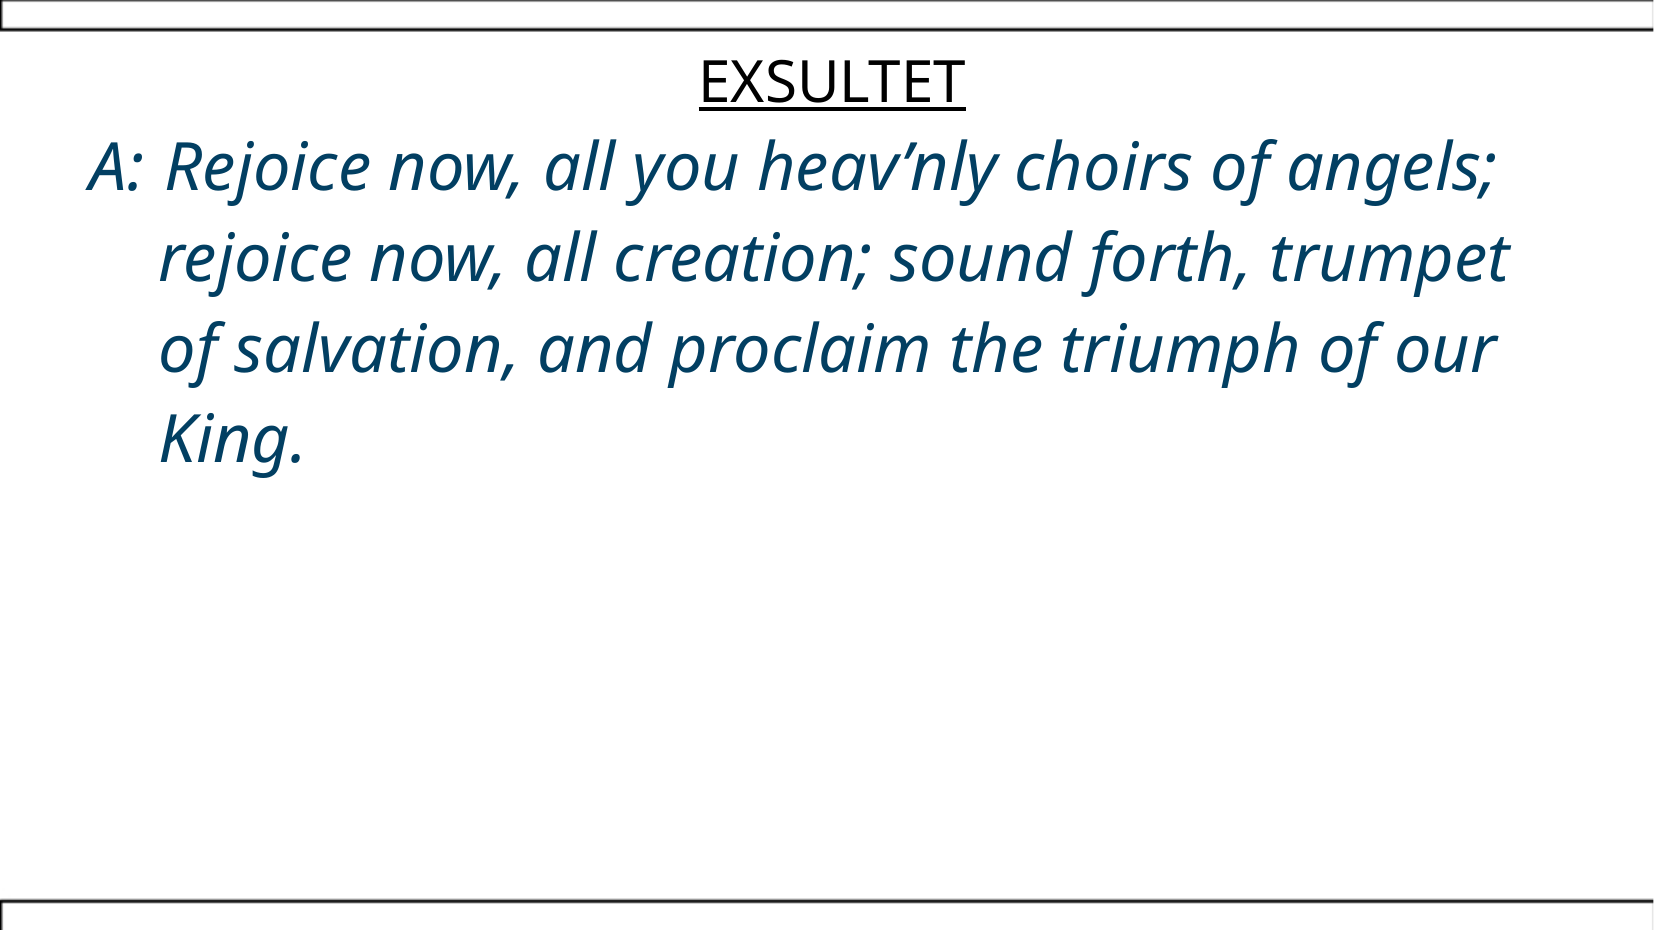

EXSULTET
A:	Rejoice now, all you heav’nly choirs of angels;
 rejoice now, all creation; sound forth, trumpet
 of salvation, and proclaim the triumph of our
 King.